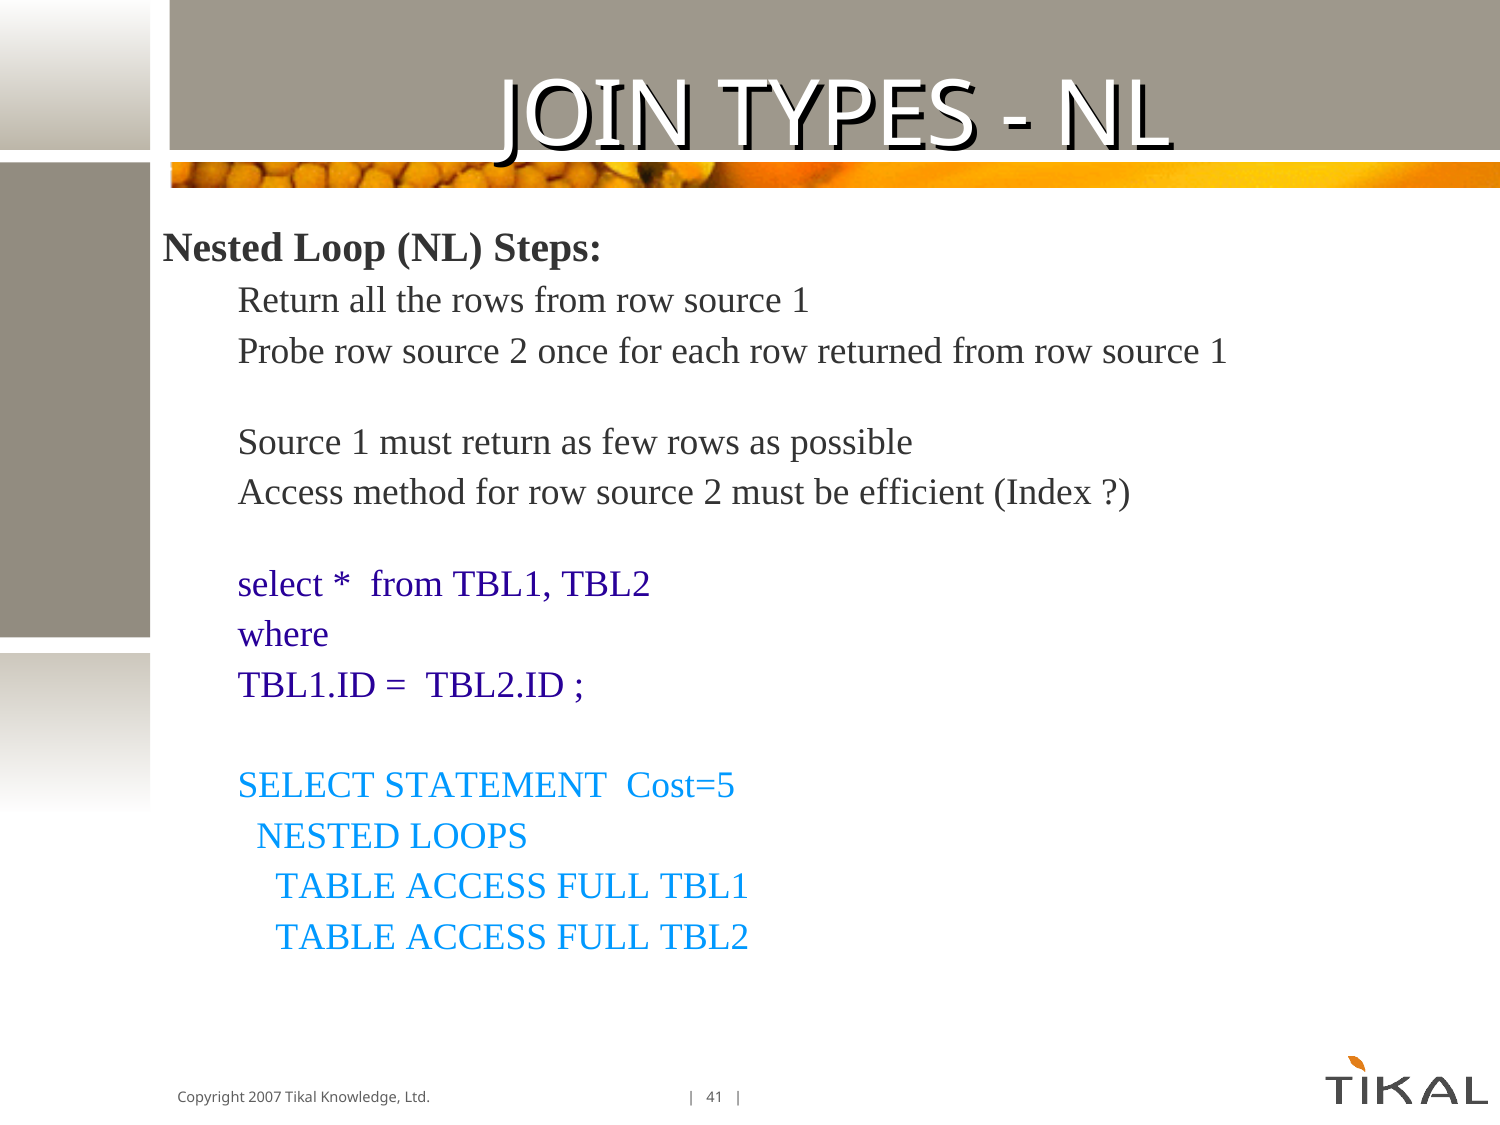

# JOIN TYPES - NL
Nested Loop (NL) Steps:
Return all the rows from row source 1
Probe row source 2 once for each row returned from row source 1
Source 1 must return as few rows as possible
Access method for row source 2 must be efficient (Index ?)
select * from TBL1, TBL2
where
TBL1.ID = TBL2.ID ;
SELECT STATEMENT Cost=5
 NESTED LOOPS
 TABLE ACCESS FULL TBL1
 TABLE ACCESS FULL TBL2